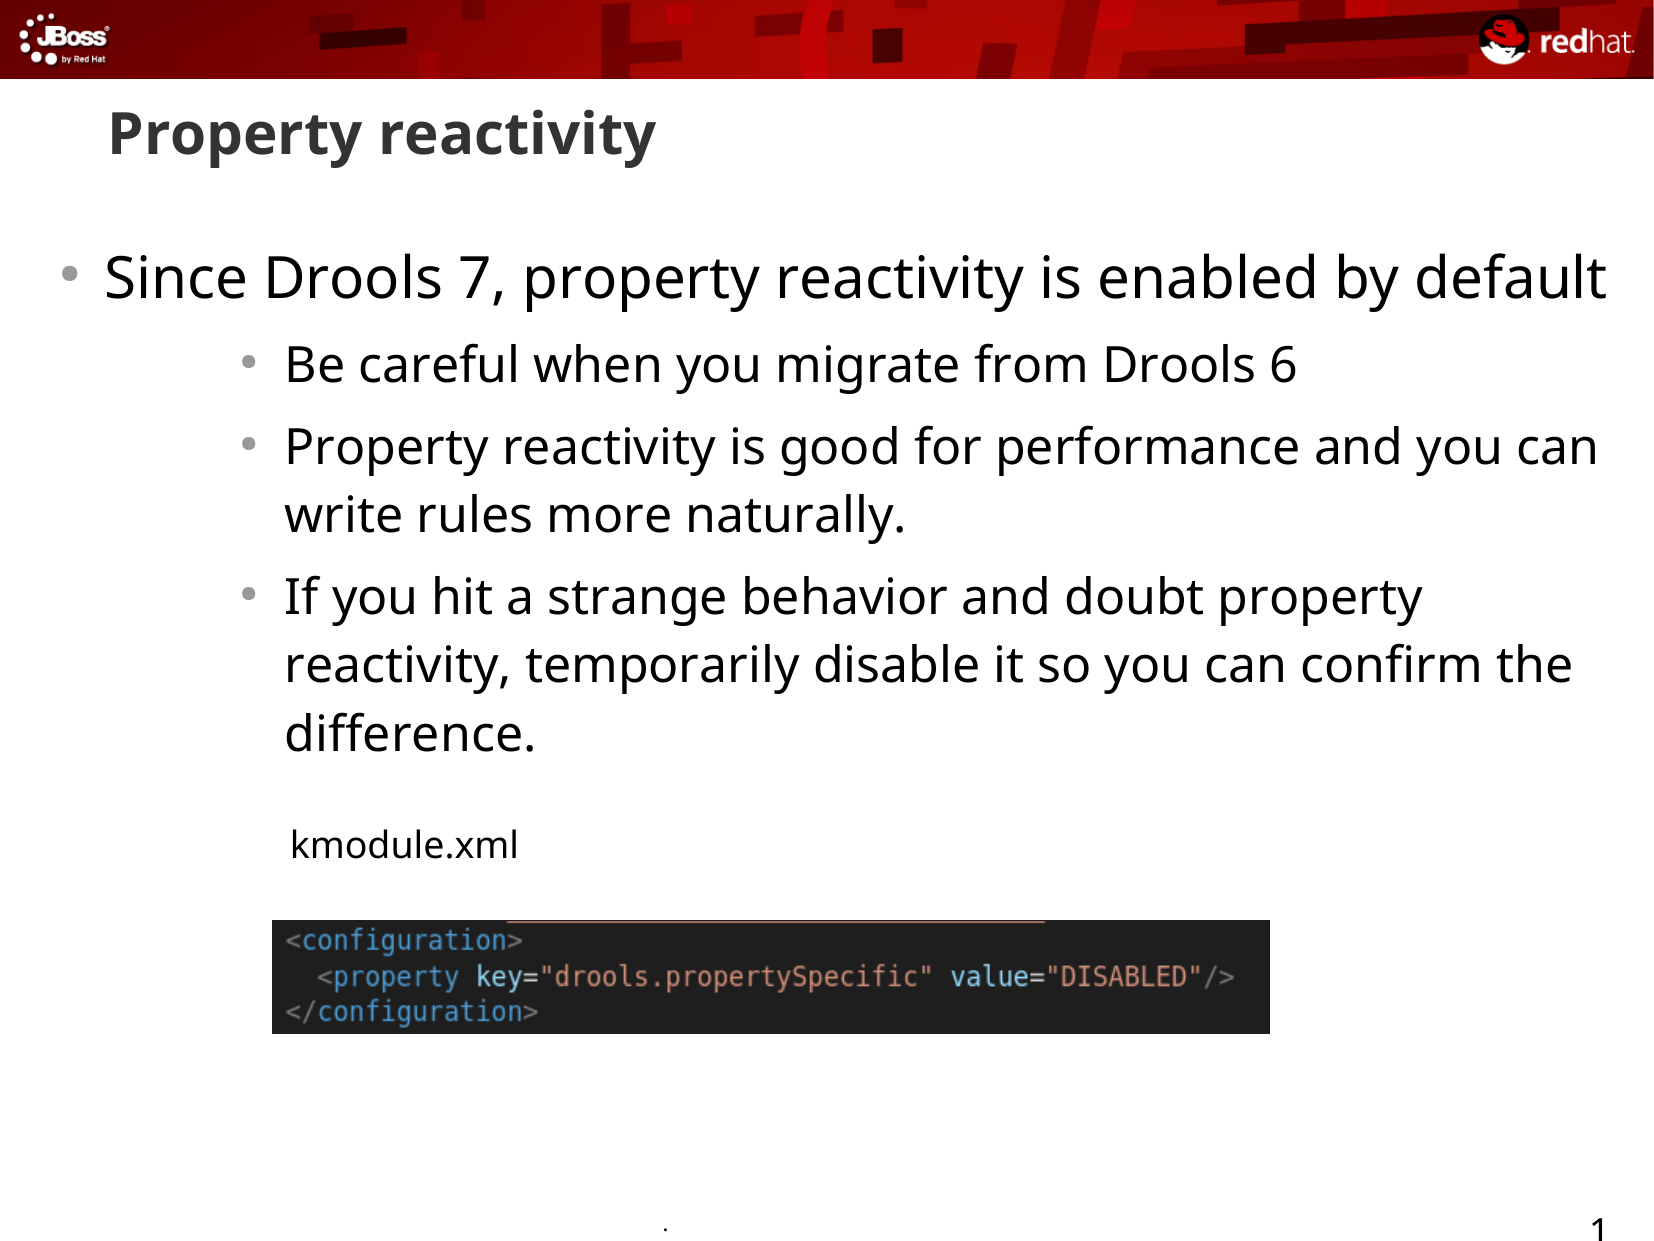

# Property reactivity
Since Drools 7, property reactivity is enabled by default
Be careful when you migrate from Drools 6
Property reactivity is good for performance and you can write rules more naturally.
If you hit a strange behavior and doubt property reactivity, temporarily disable it so you can confirm the difference.
kmodule.xml